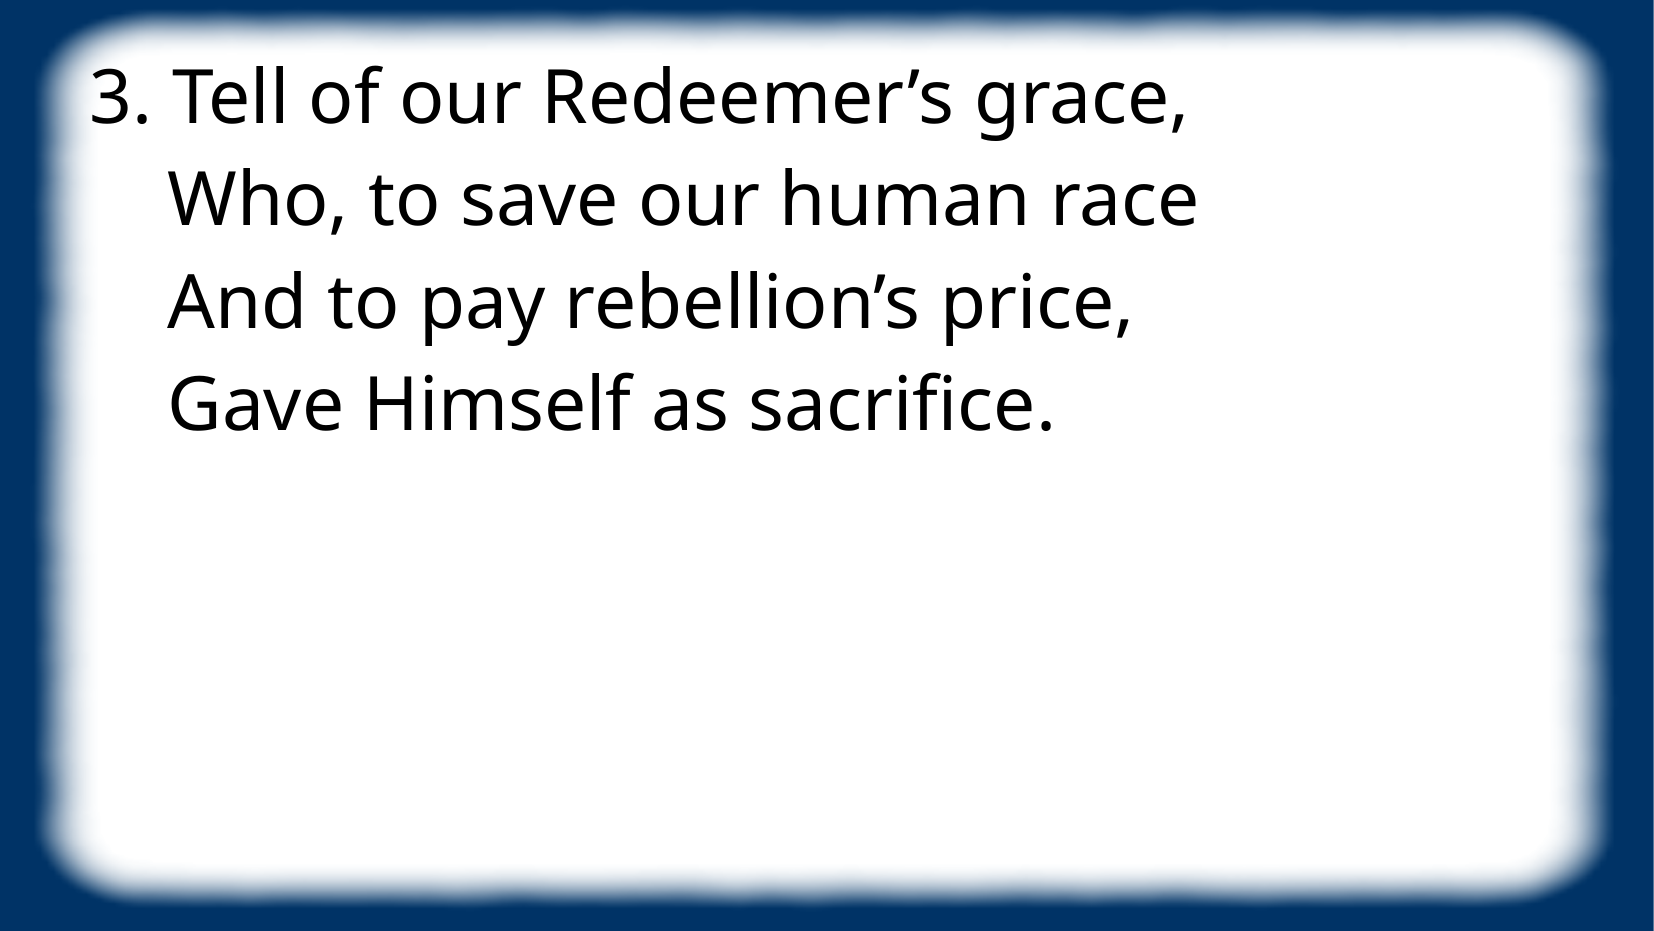

3. Tell of our Redeemer’s grace,
 Who, to save our human race
 And to pay rebellion’s price,
 Gave Himself as sacrifice.